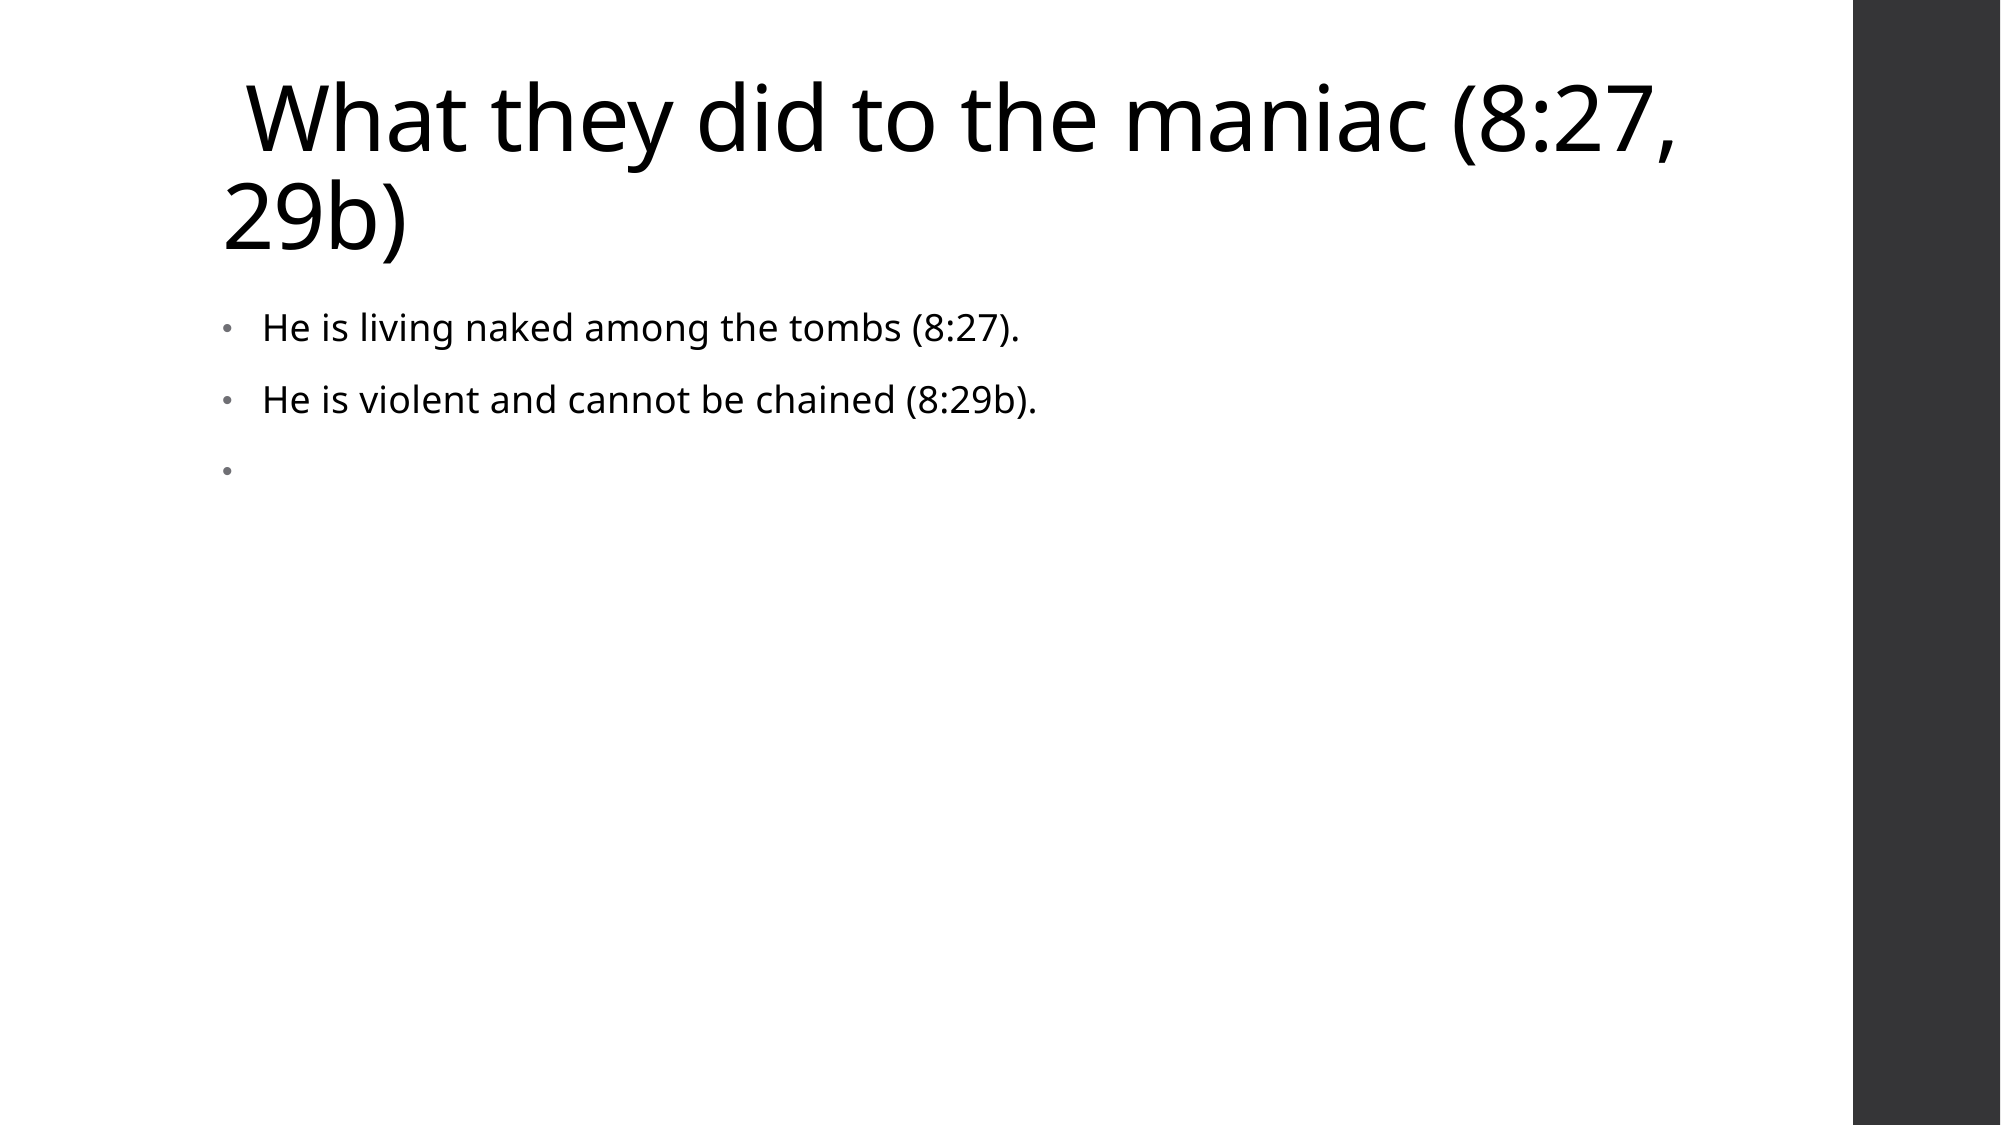

# What they did to the maniac (8:27, 29b)
 He is living naked among the tombs (8:27).
 He is violent and cannot be chained (8:29b).